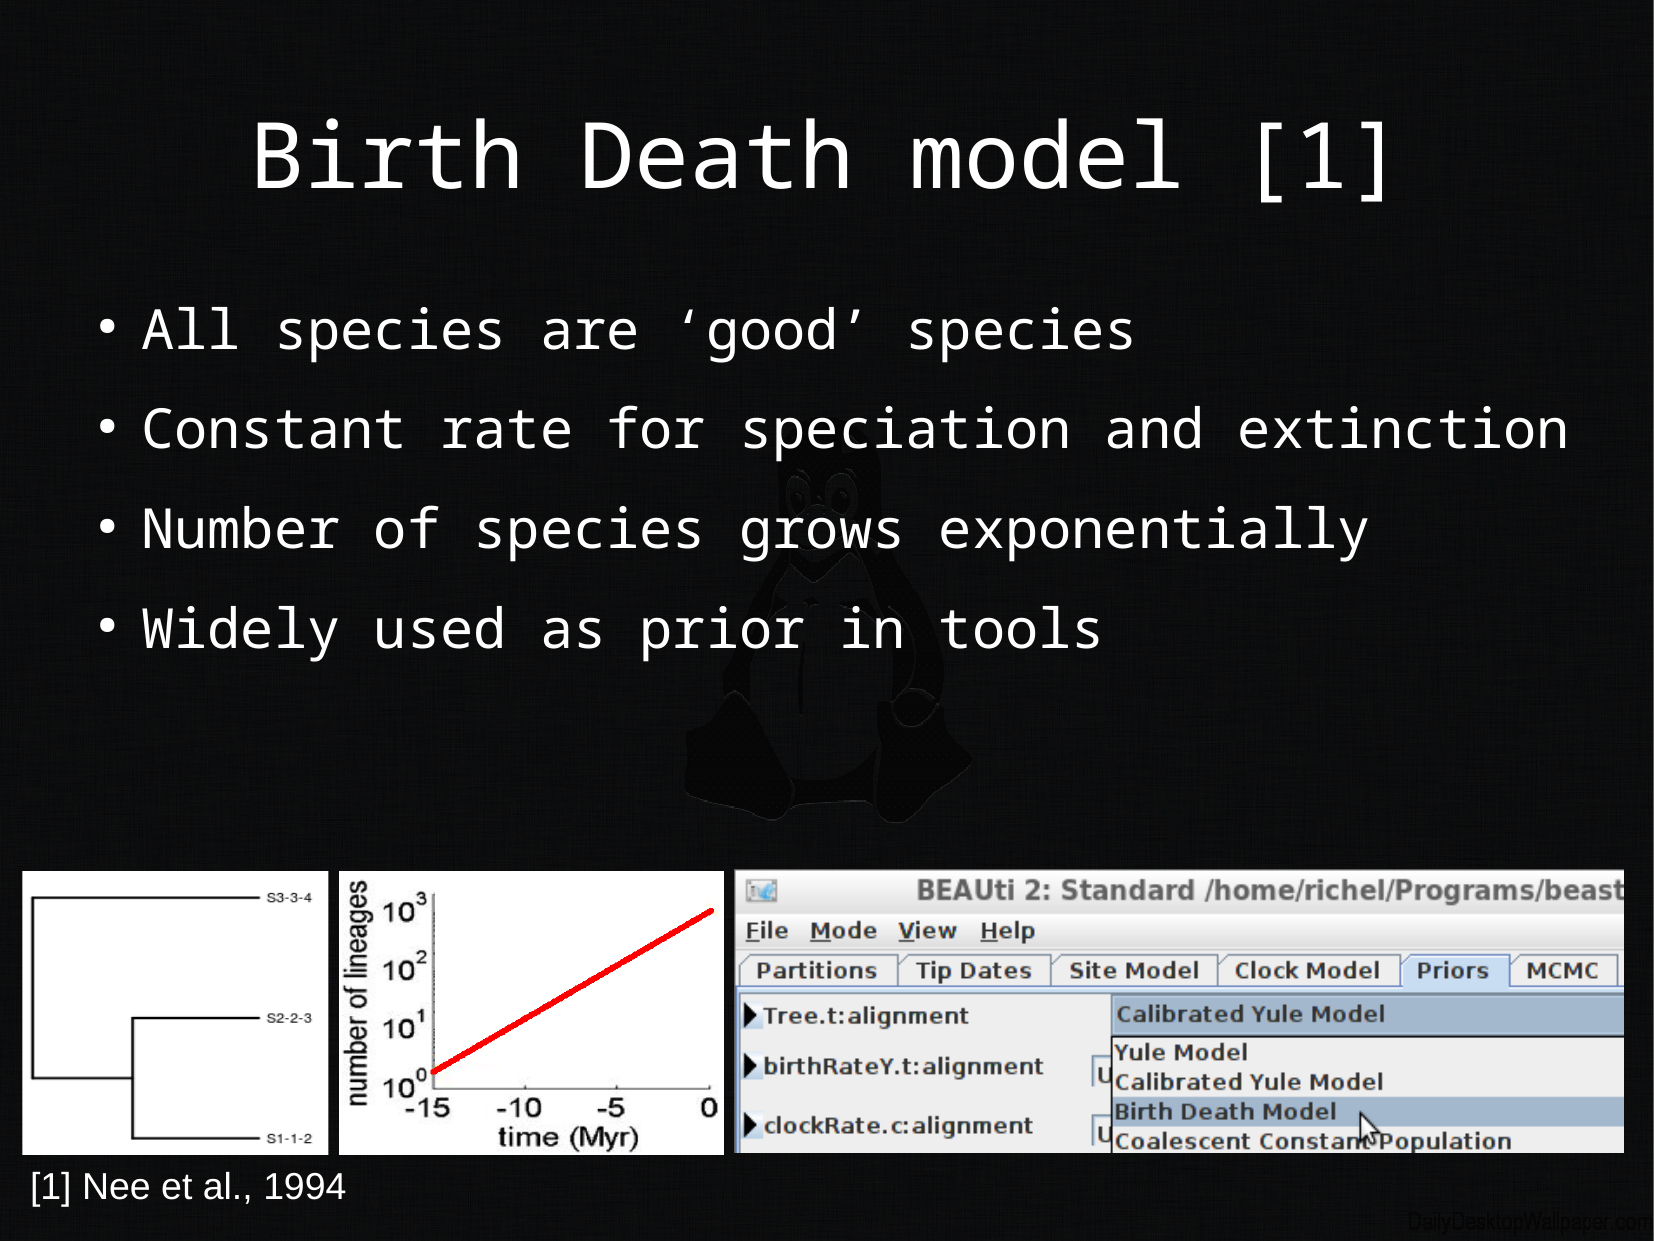

# Birth Death model [1]
All species are ‘good’ species
Constant rate for speciation and extinction
Number of species grows exponentially
Widely used as prior in tools
[1] Nee et al., 1994